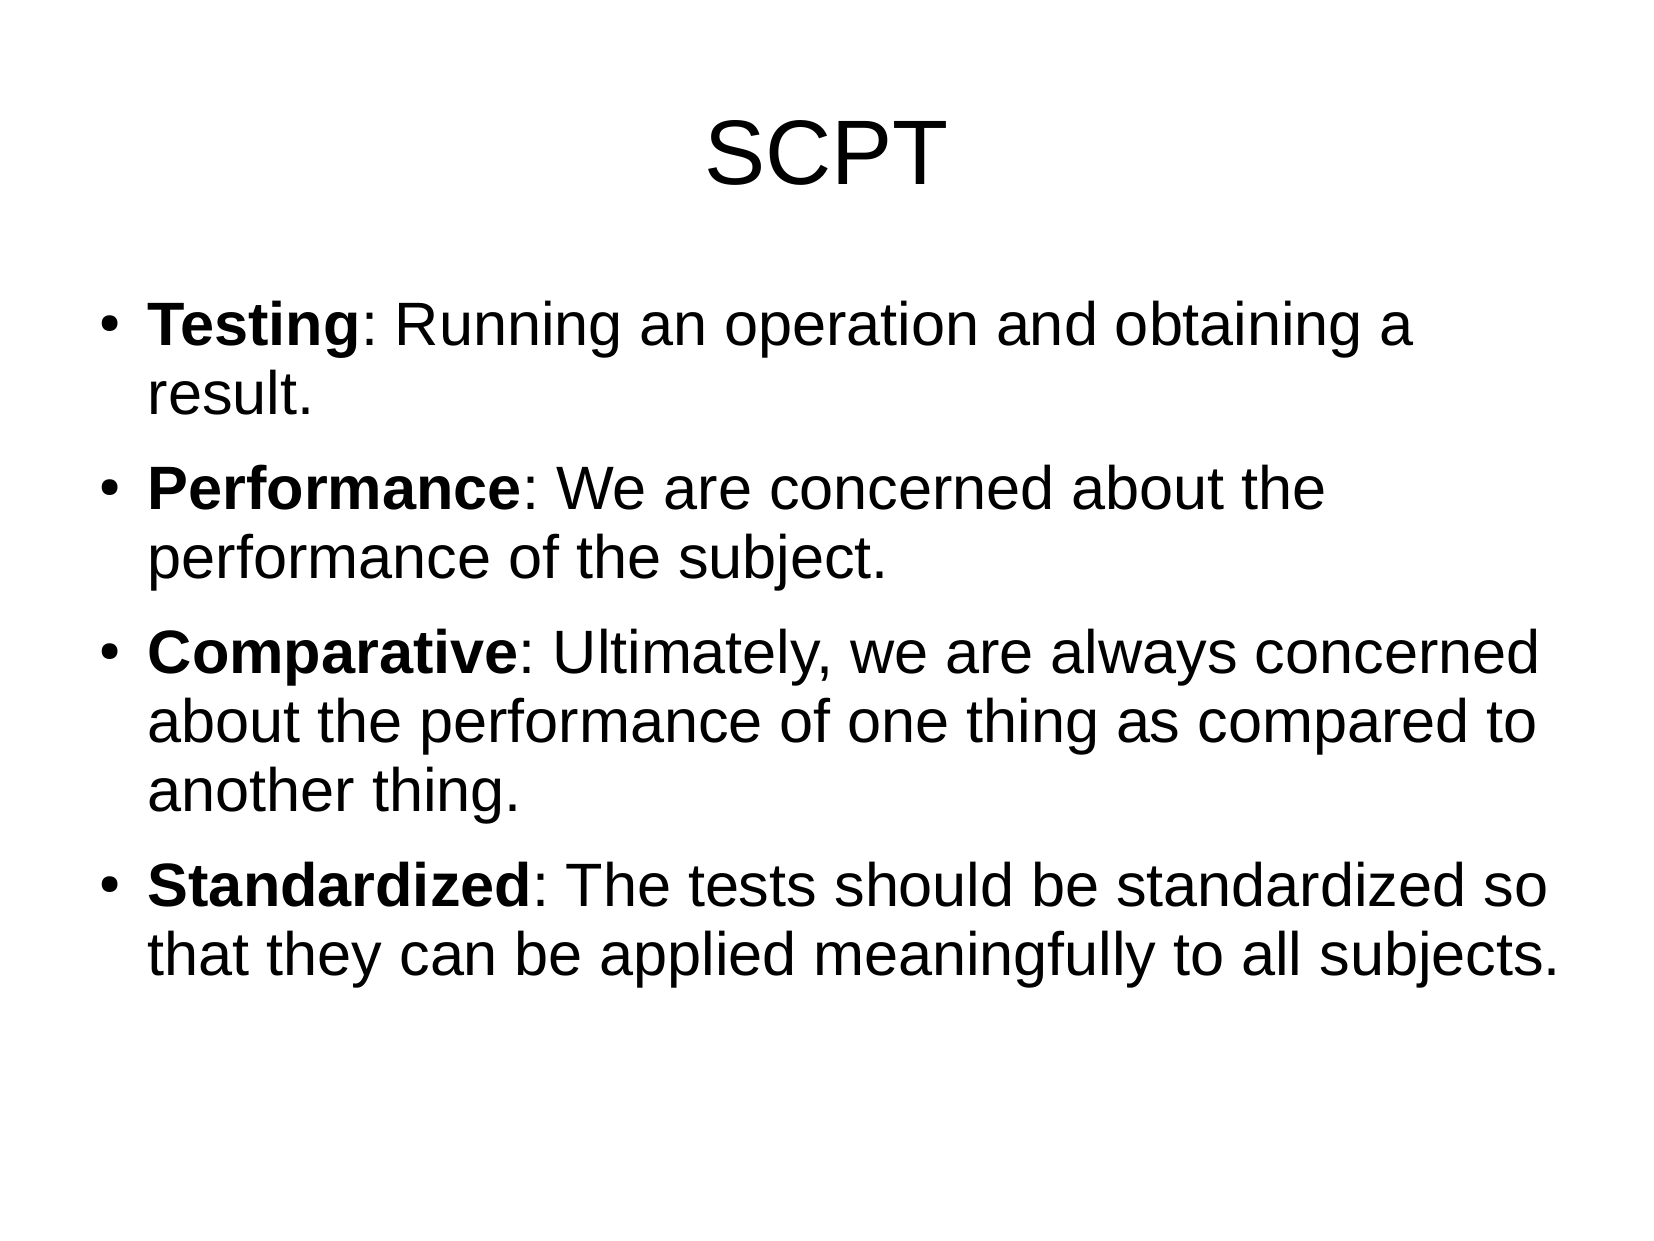

# SCPT
Testing: Running an operation and obtaining a result.
Performance: We are concerned about the performance of the subject.
Comparative: Ultimately, we are always concerned about the performance of one thing as compared to another thing.
Standardized: The tests should be standardized so that they can be applied meaningfully to all subjects.